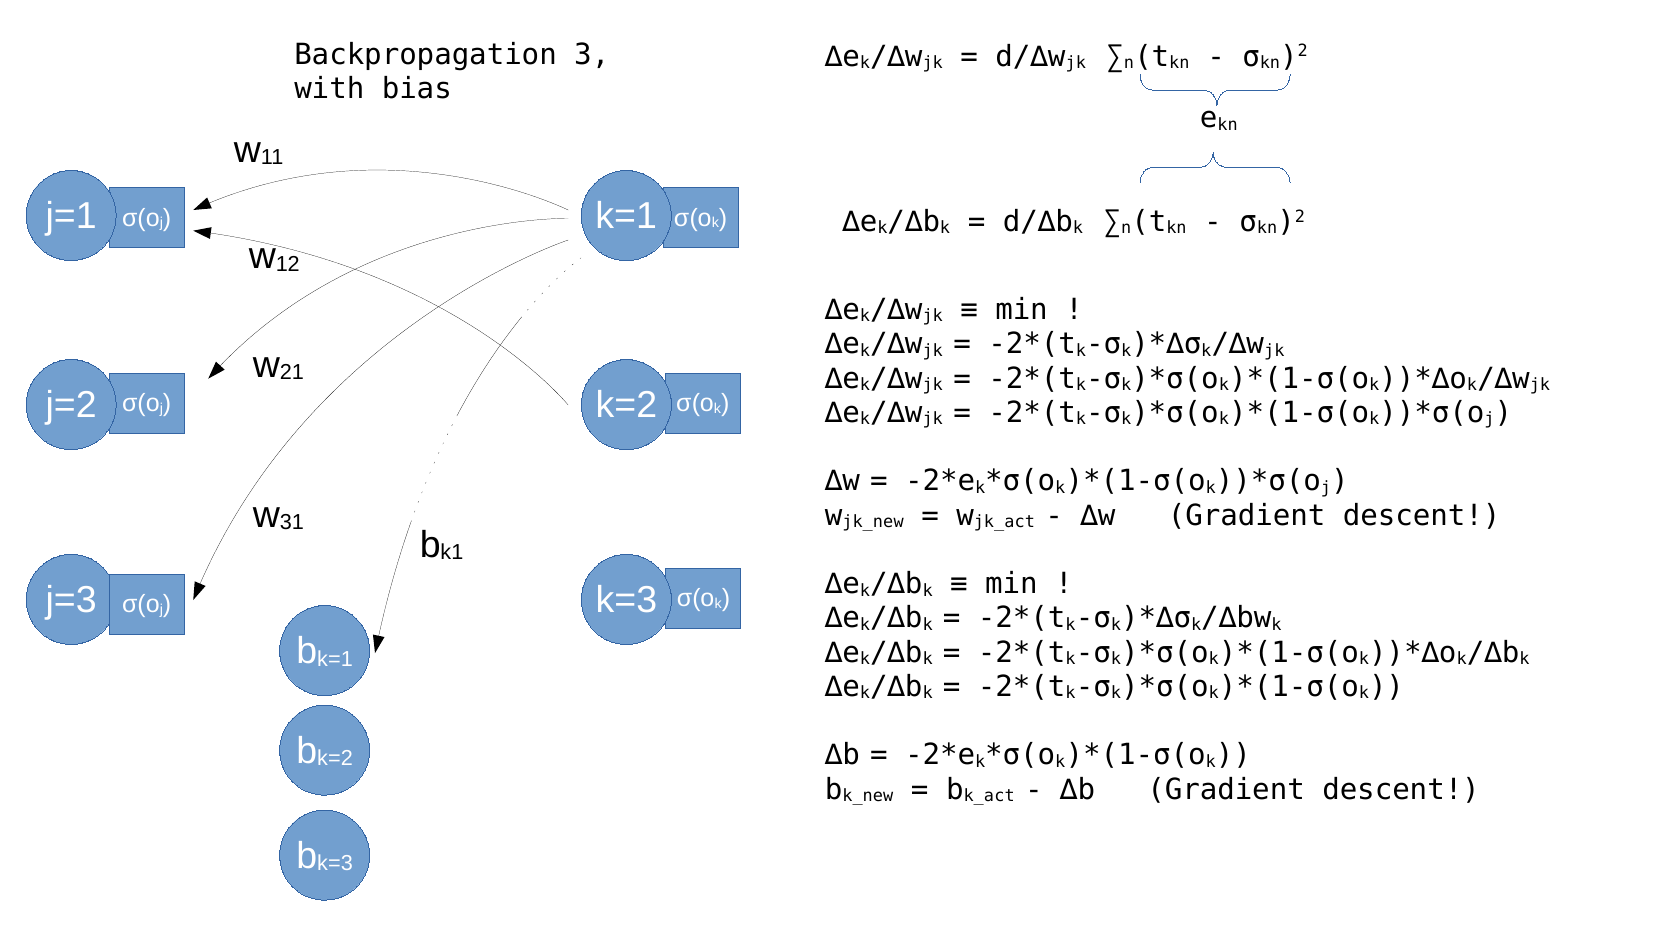

Backpropagation 3,
with bias
∆ek/∆wjk = d/∆wjk ∑n(tkn - σkn)2
ekn
w11
j=1
k=1
σ(oj)
σ(ok)
 ∆ek/∆bk = d/∆bk ∑n(tkn - σkn)2
w12
∆ek/∆wjk ≡ min !
∆ek/∆wjk = -2*(tk-σk)*∆σk/∆wjk
∆ek/∆wjk = -2*(tk-σk)*σ(ok)*(1-σ(ok))*∆ok/∆wjk
∆ek/∆wjk = -2*(tk-σk)*σ(ok)*(1-σ(ok))*σ(oj)
∆w = -2*ek*σ(ok)*(1-σ(ok))*σ(oj)
wjk_new = wjk_act - ∆w (Gradient descent!)
∆ek/∆bk ≡ min !
∆ek/∆bk = -2*(tk-σk)*∆σk/∆bwk
∆ek/∆bk = -2*(tk-σk)*σ(ok)*(1-σ(ok))*∆ok/∆bk
∆ek/∆bk = -2*(tk-σk)*σ(ok)*(1-σ(ok))
∆b = -2*ek*σ(ok)*(1-σ(ok))
bk_new = bk_act - ∆b (Gradient descent!)
w21
j=2
k=2
σ(oj)
σ(ok)
w31
bk1
j=3
k=3
σ(ok)
σ(oj)
bk=1
bk=2
bk=3